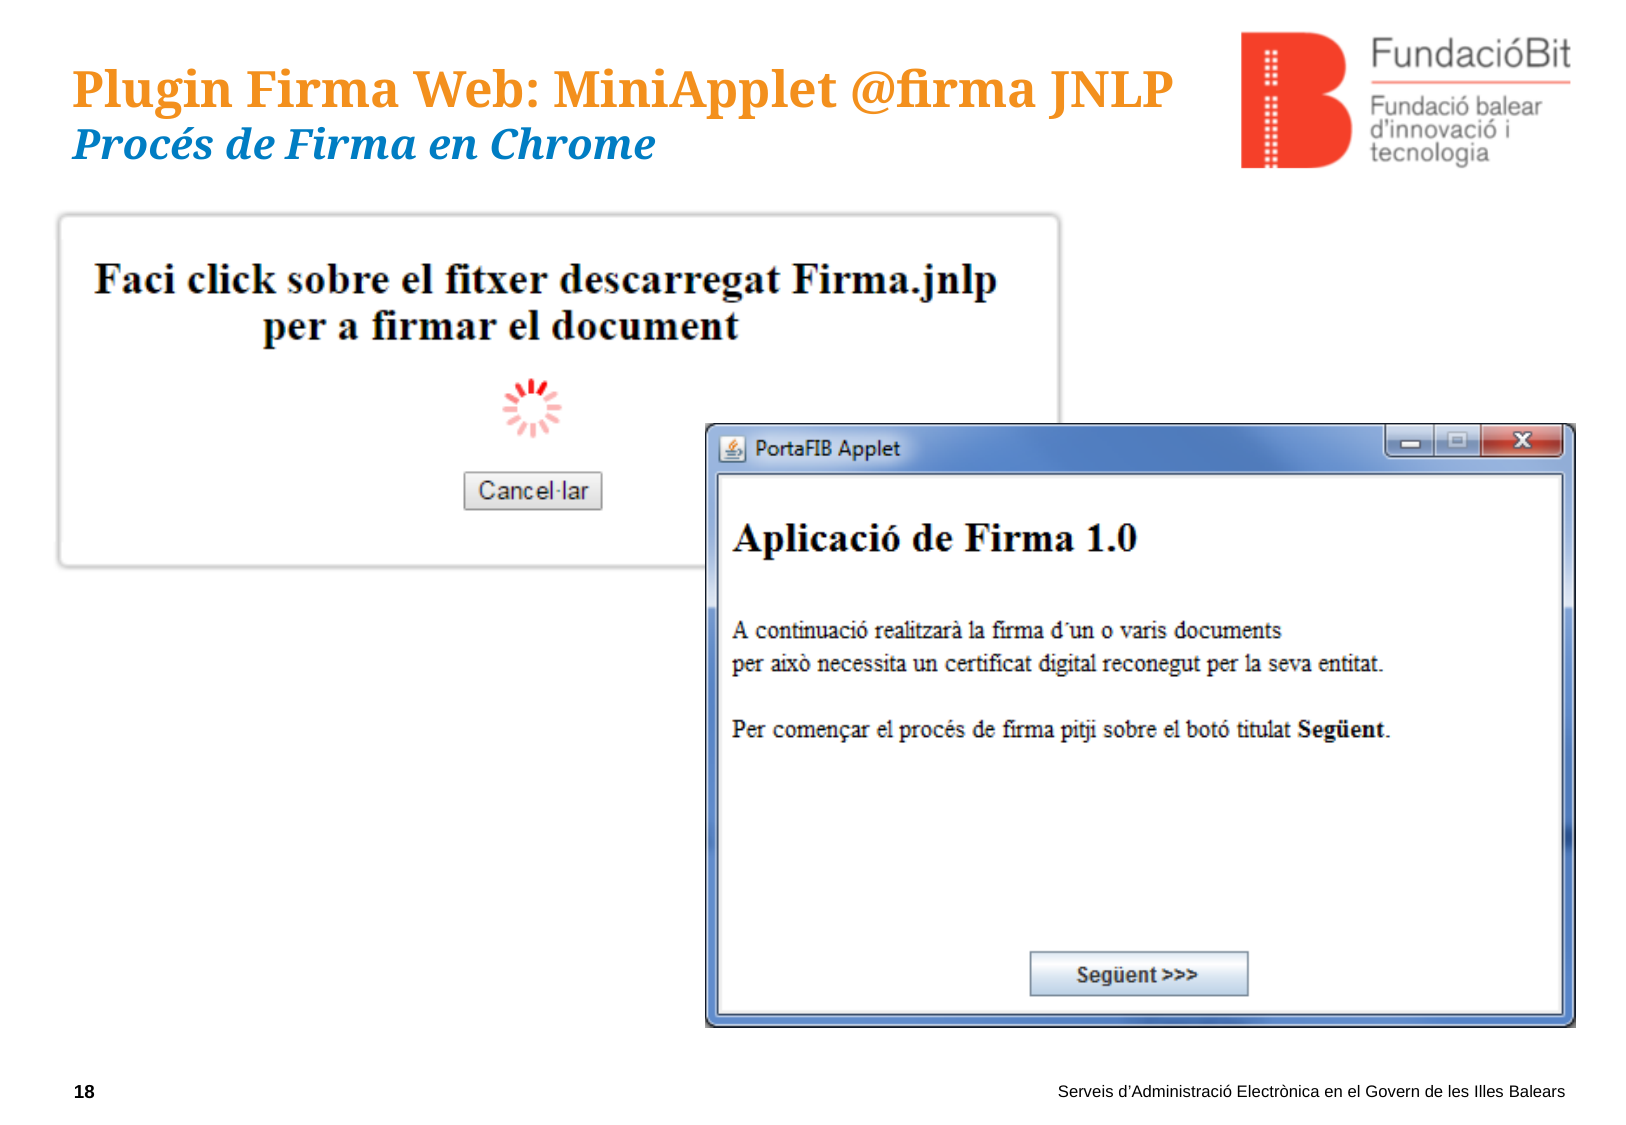

Plugin Firma Web: MiniApplet @firma JNLP
Procés de Firma en Chrome